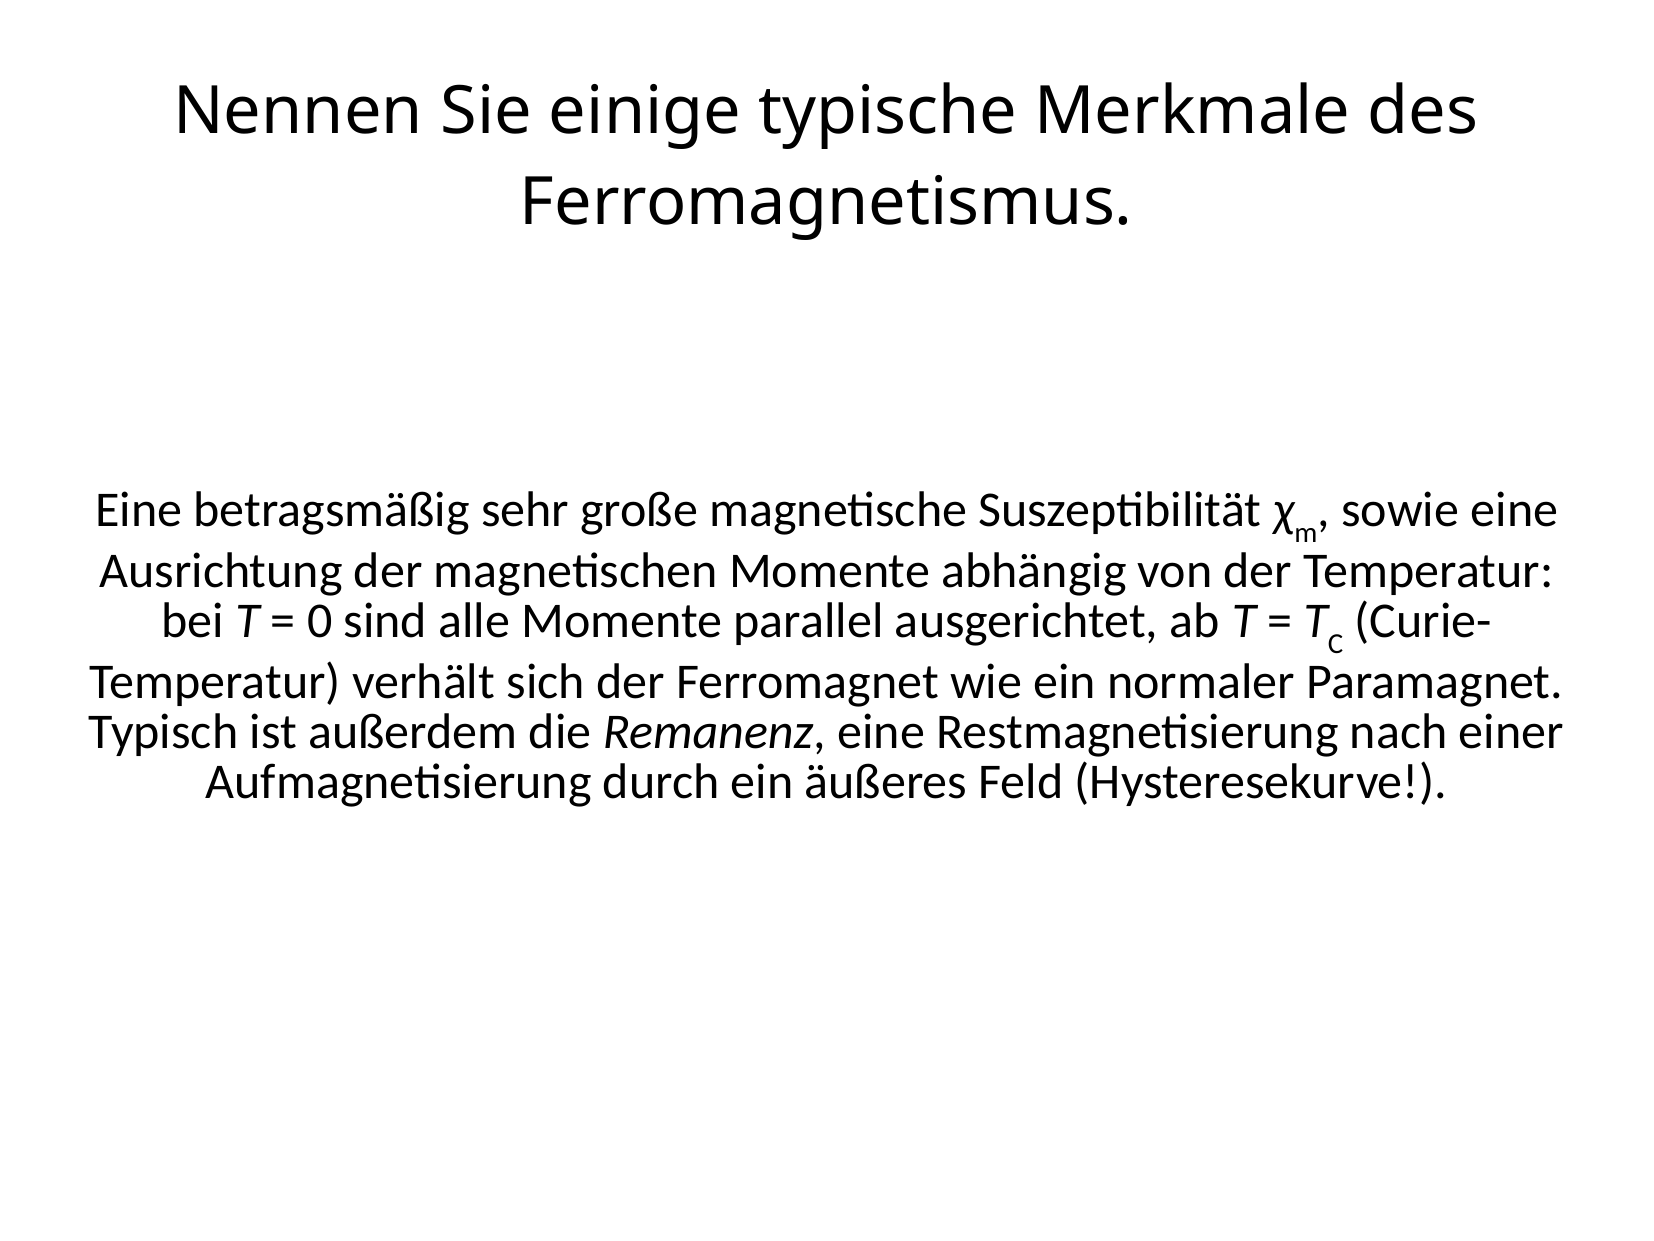

# Nennen Sie einige typische Merkmale des Ferromagnetismus.
Eine betragsmäßig sehr große magnetische Suszeptibilität χm, sowie eine Ausrichtung der magnetischen Momente abhängig von der Temperatur: bei T = 0 sind alle Momente parallel ausgerichtet, ab T = TC (Curie-Temperatur) verhält sich der Ferromagnet wie ein normaler Paramagnet.
Typisch ist außerdem die Remanenz, eine Restmagnetisierung nach einer Aufmagnetisierung durch ein äußeres Feld (Hysteresekurve!).